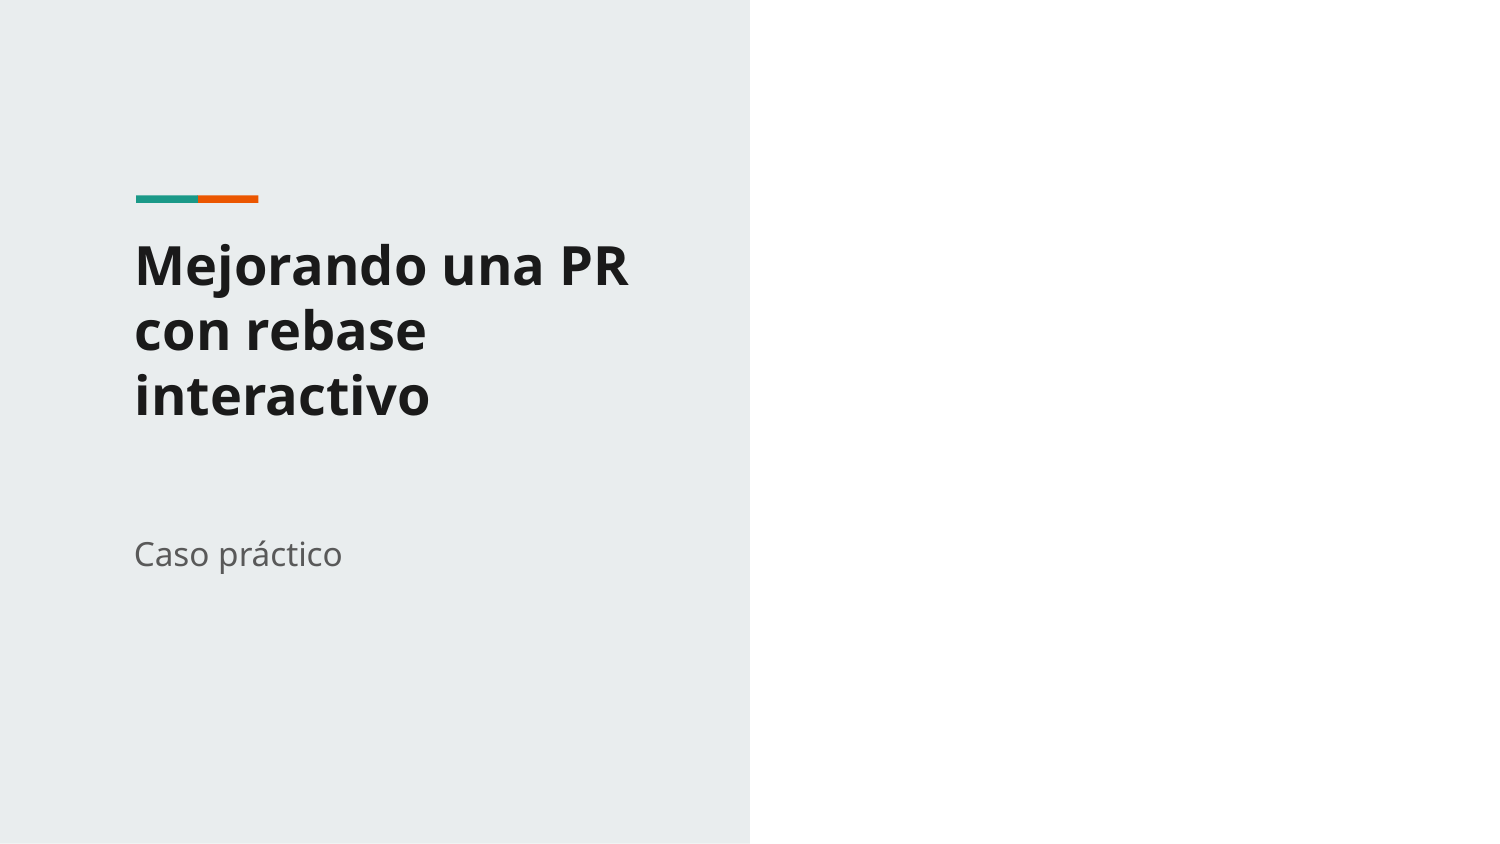

# Mejorando una PR con rebase interactivo
Caso práctico